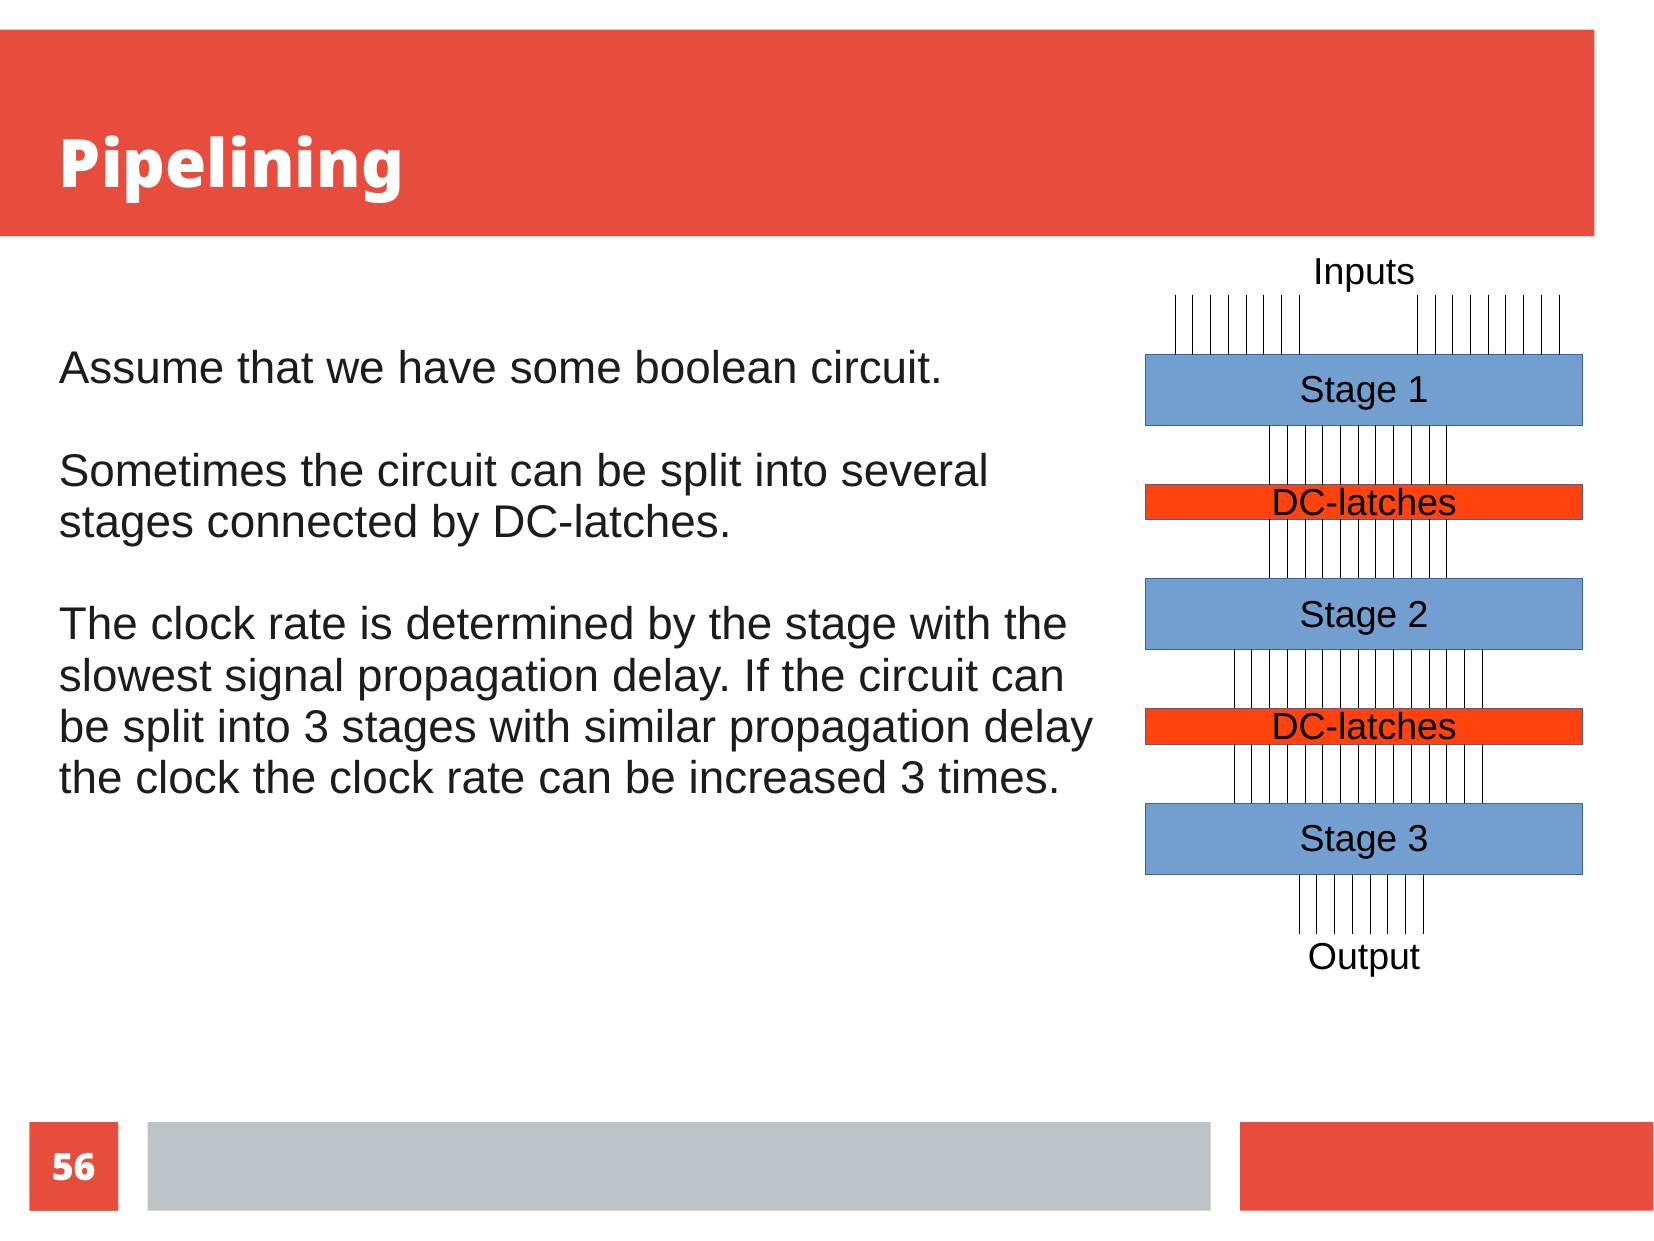

# Pipelining
Inputs
Assume that we have some boolean circuit.
Sometimes the circuit can be split into several stages connected by DC-latches.
The clock rate is determined by the stage with the slowest signal propagation delay. If the circuit can be split into 3 stages with similar propagation delay the clock the clock rate can be increased 3 times.
Stage 1
DC-latches
Stage 2
DC-latches
Stage 3
Output
56